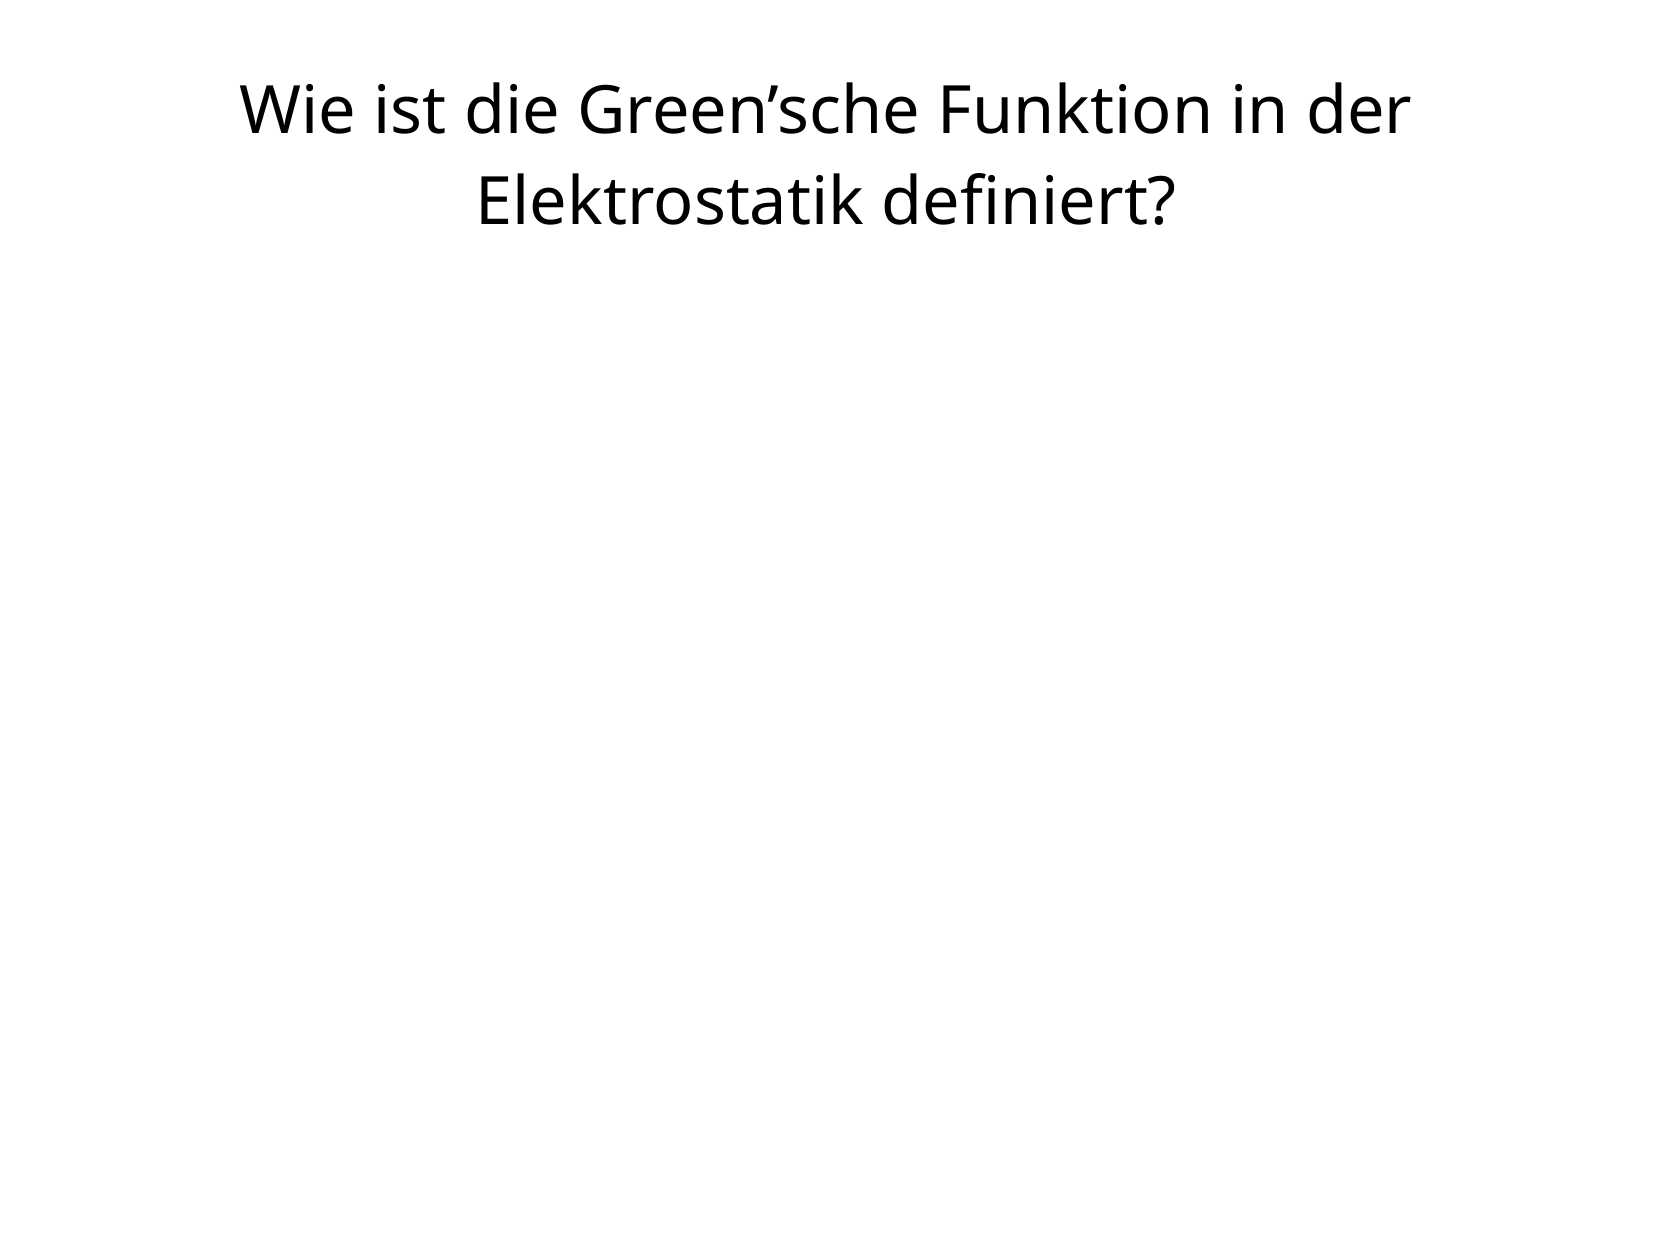

# Wie ist die Green’sche Funktion in der Elektrostatik definiert?